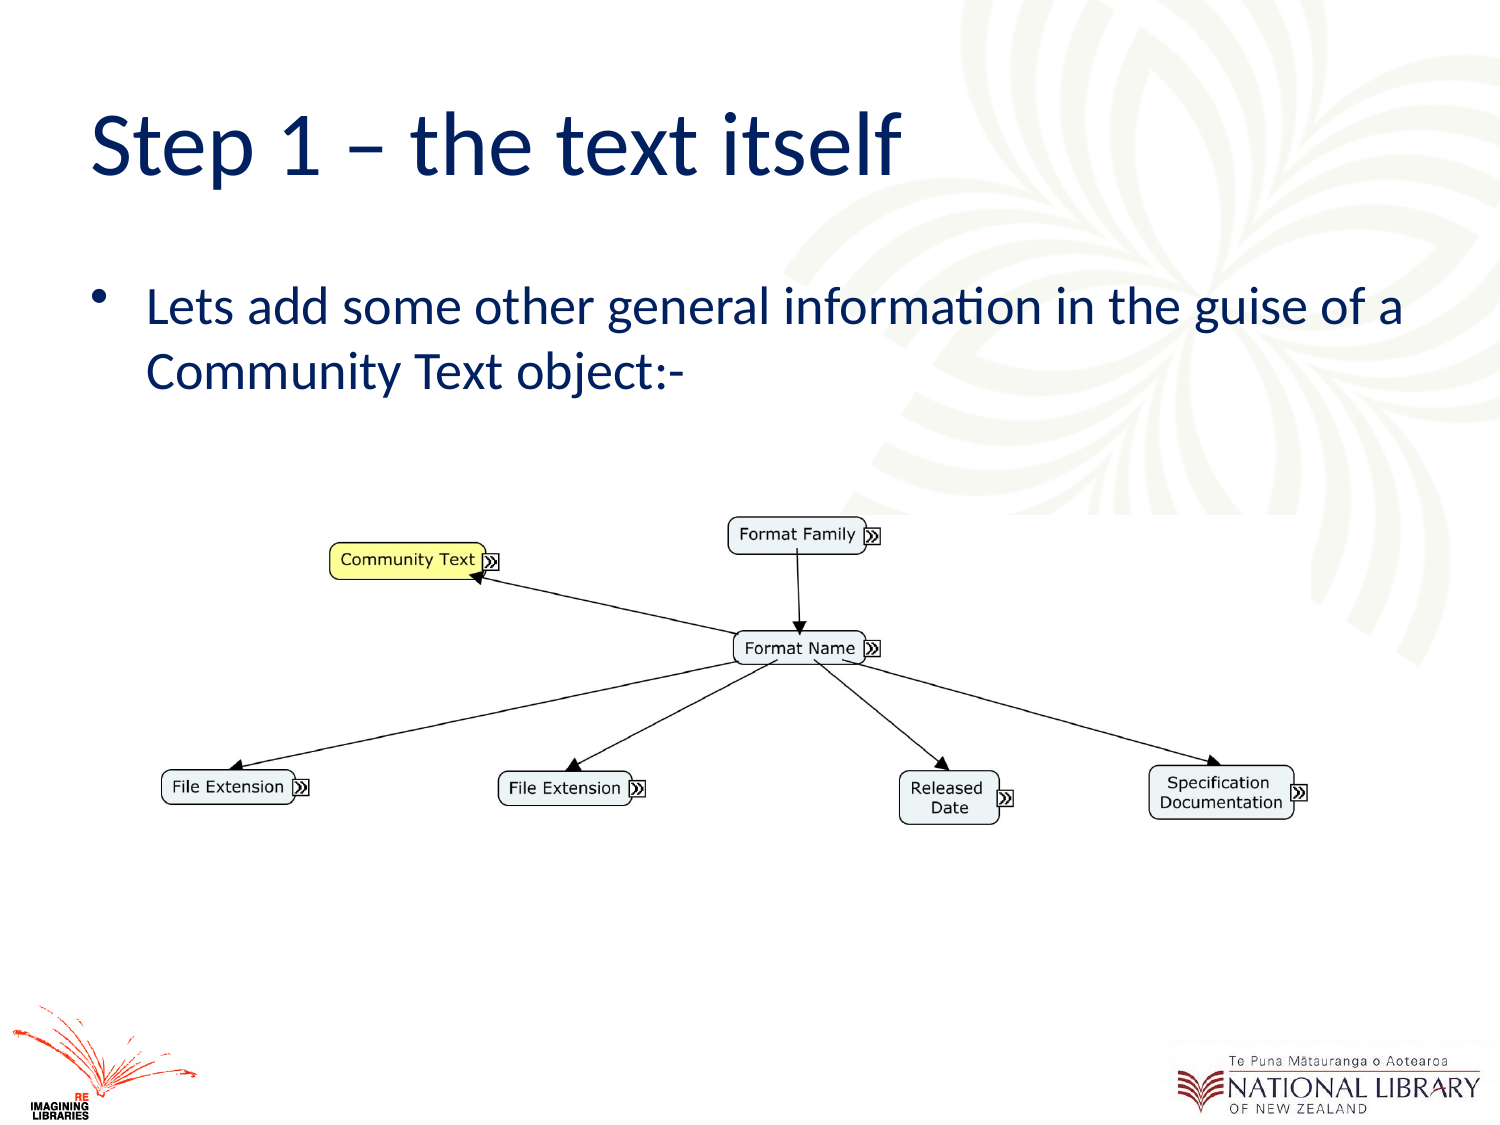

# Step 1 – the text itself
Lets add some other general information in the guise of a Community Text object:-